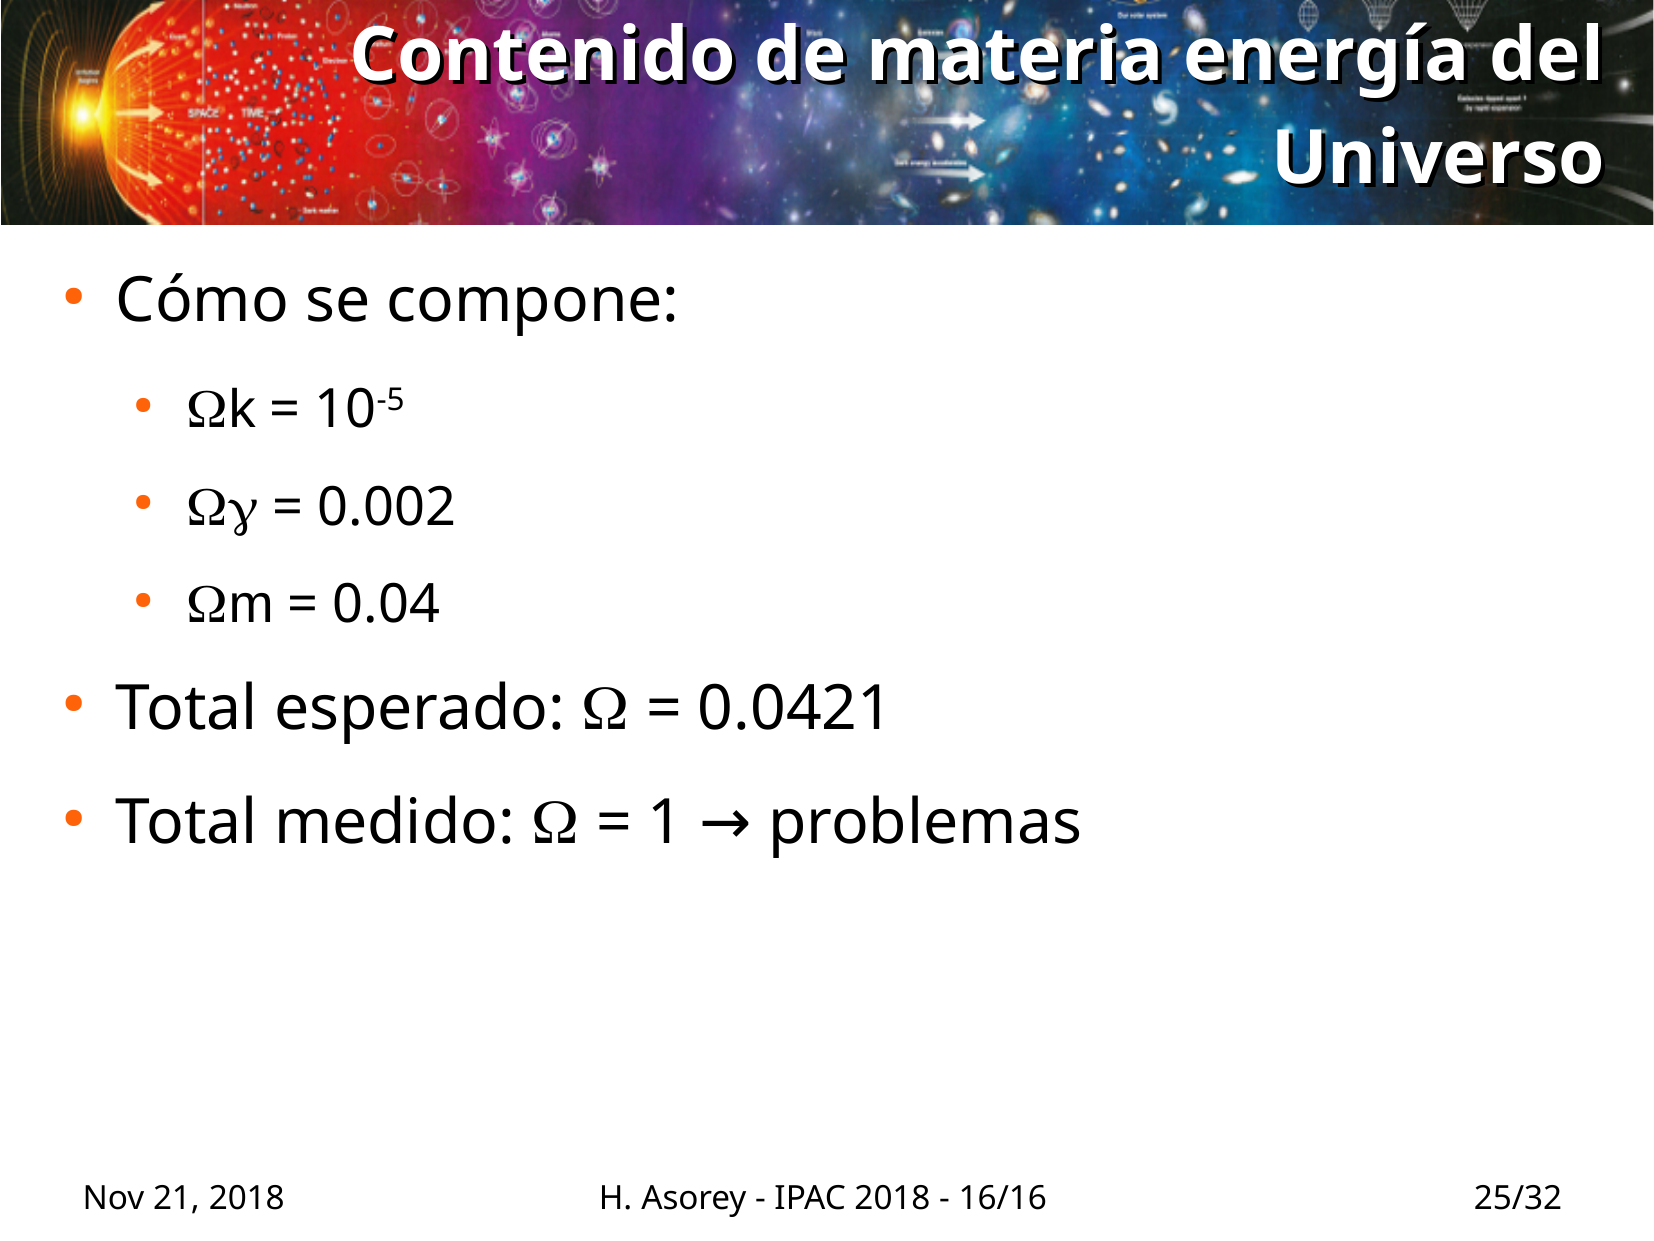

# Contenido de materia energía del Universo
Cómo se compone:
Wk = 10-5
Wg = 0.002
Wm = 0.04
Total esperado: W = 0.0421
Total medido: W = 1 → problemas
Nov 21, 2018
H. Asorey - IPAC 2018 - 16/16
25